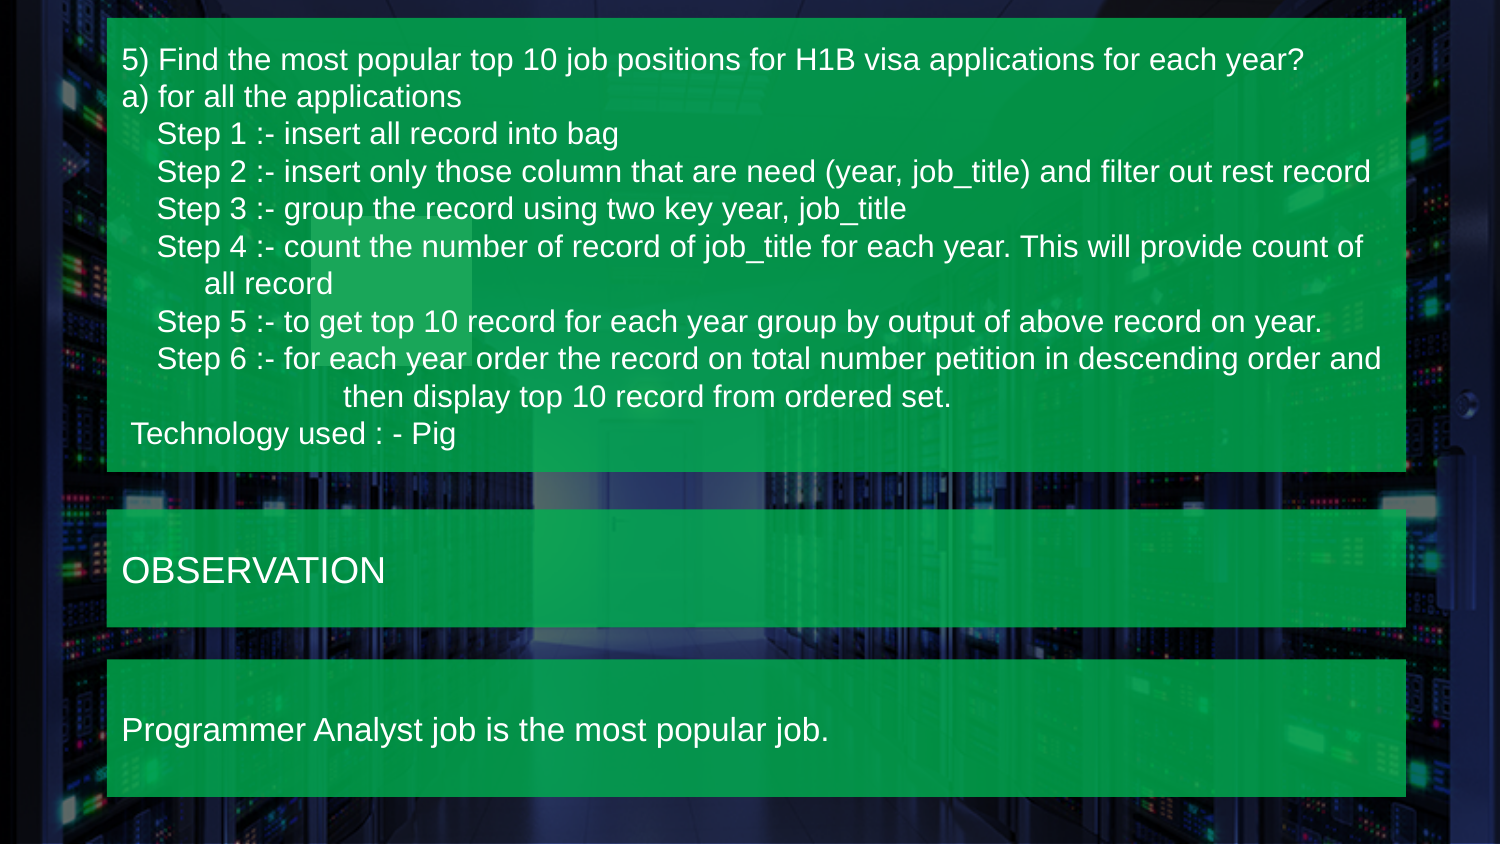

5) Find the most popular top 10 job positions for H1B visa applications for each year?
a) for all the applications
 Step 1 :- insert all record into bag
 Step 2 :- insert only those column that are need (year, job_title) and filter out rest record
 Step 3 :- group the record using two key year, job_title
 Step 4 :- count the number of record of job_title for each year. This will provide count of
	 all record
 Step 5 :- to get top 10 record for each year group by output of above record on year.
 Step 6 :- for each year order the record on total number petition in descending order and 	then display top 10 record from ordered set.
 Technology used : - Pig
OBSERVATION
Programmer Analyst job is the most popular job.